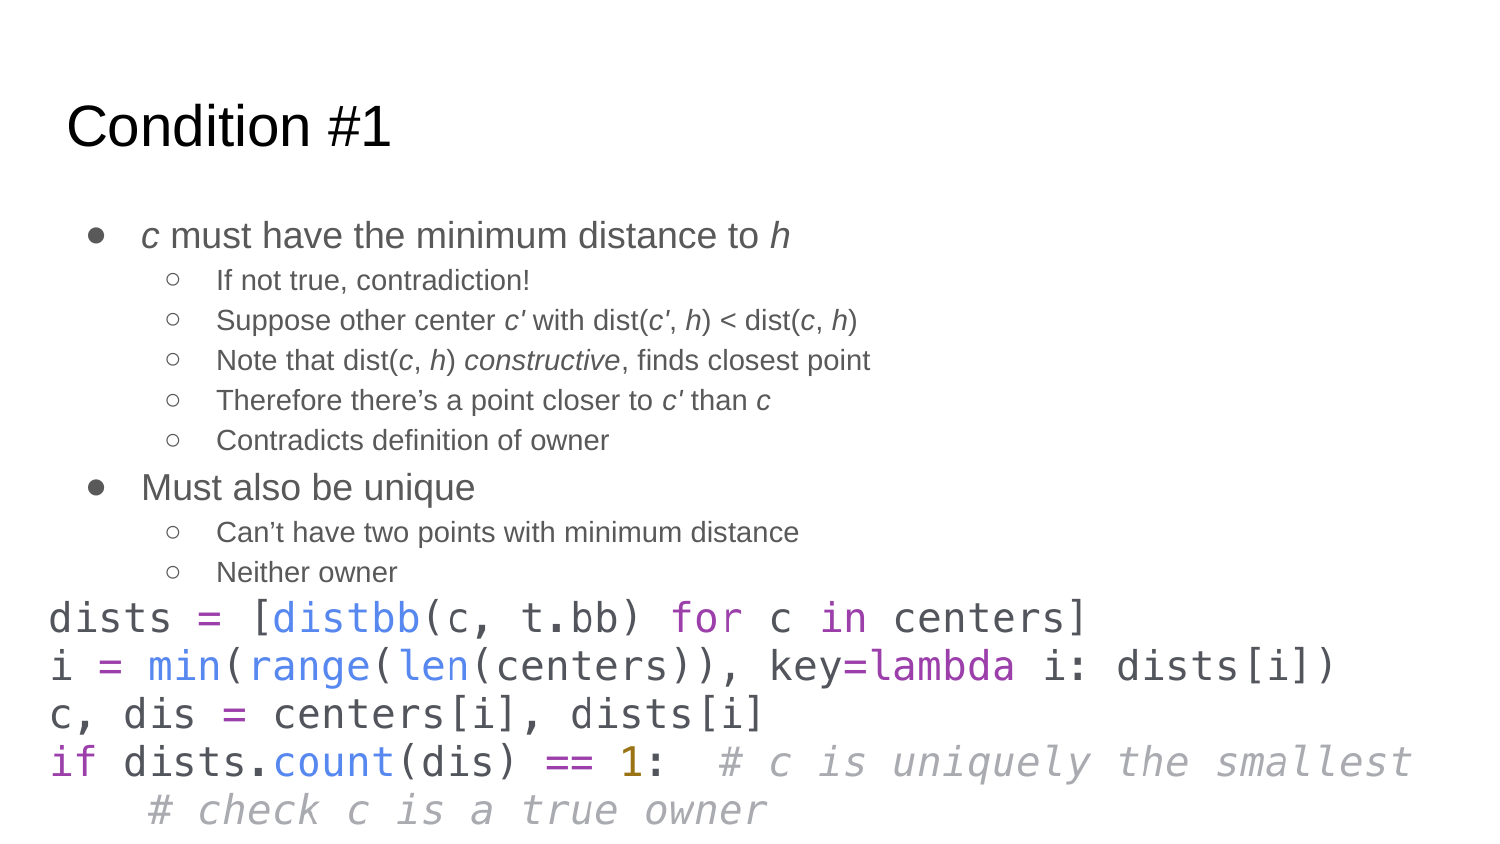

# Condition #1
c must have the minimum distance to h
If not true, contradiction!
Suppose other center c' with dist(c', h) < dist(c, h)
Note that dist(c, h) constructive, finds closest point
Therefore there’s a point closer to c' than c
Contradicts definition of owner
Must also be unique
Can’t have two points with minimum distance
Neither owner